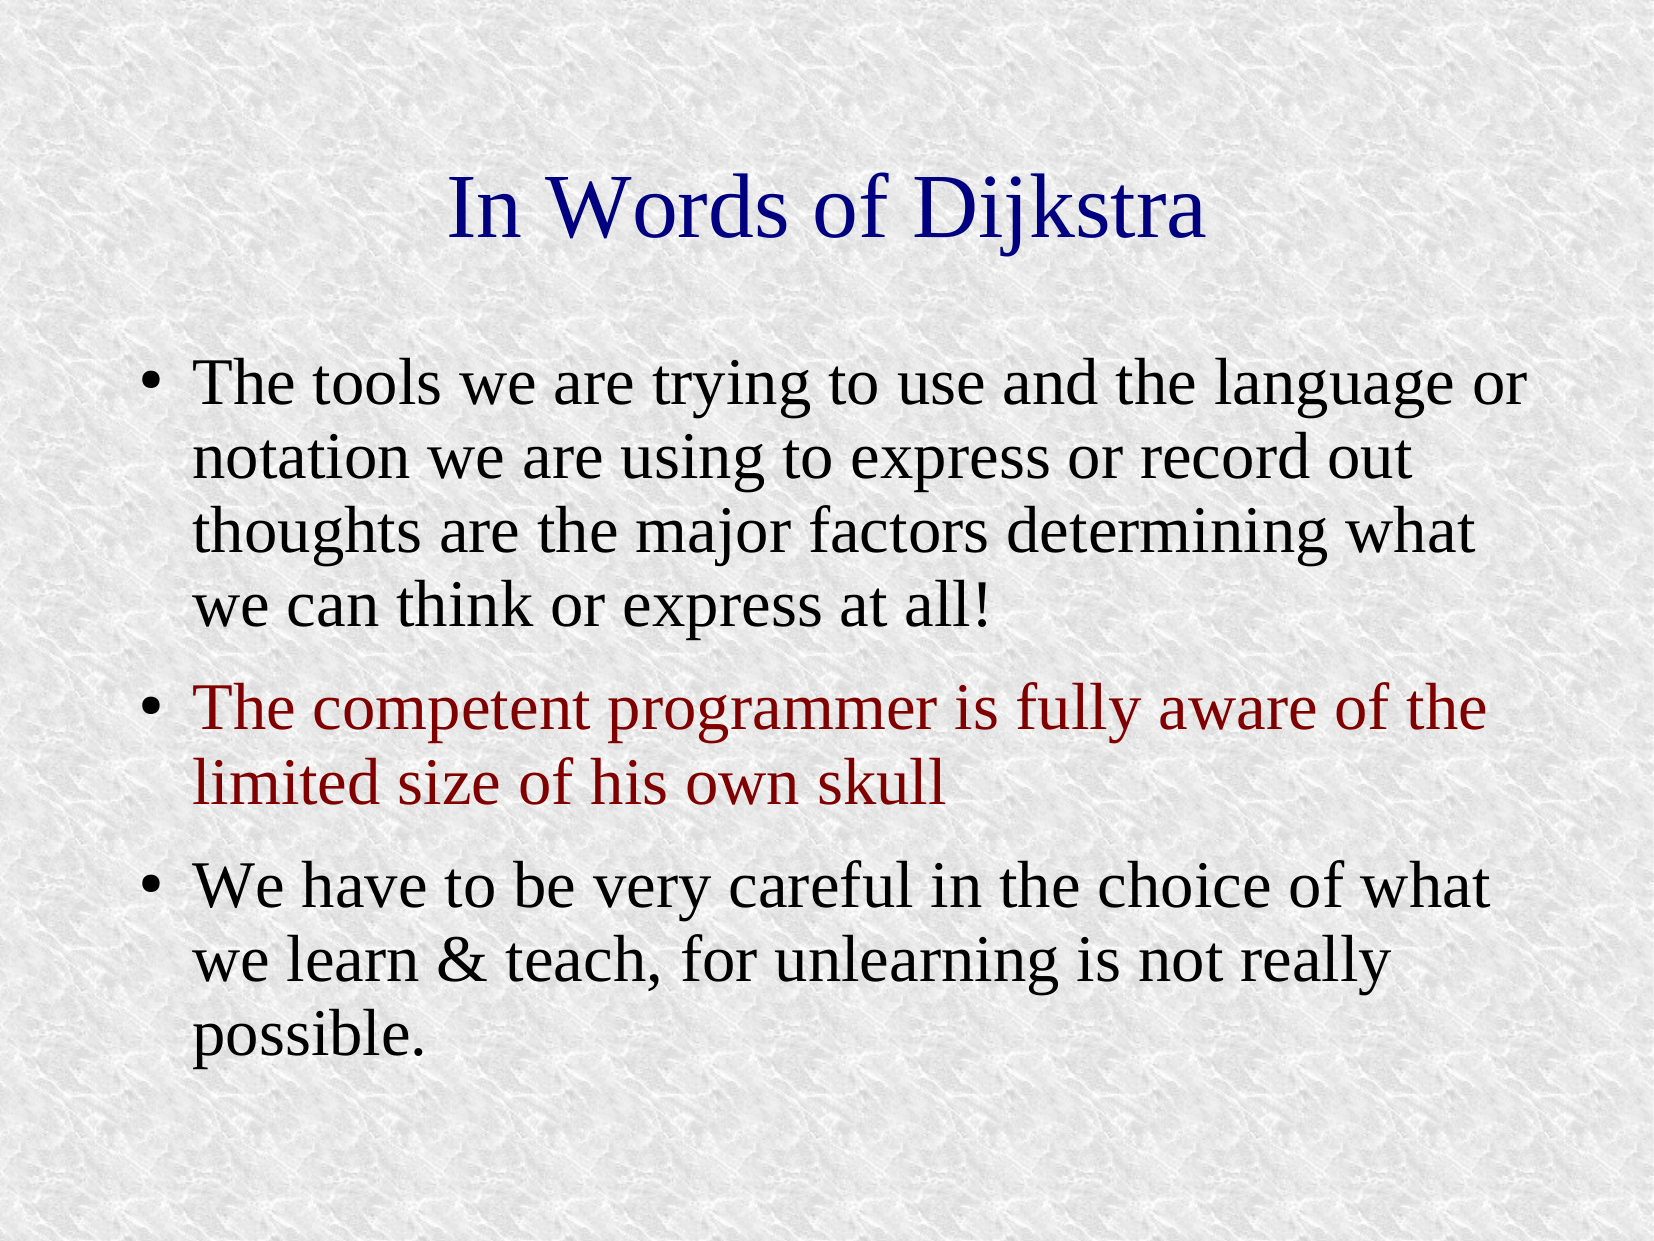

# In Words of Dijkstra
The tools we are trying to use and the language or notation we are using to express or record out thoughts are the major factors determining what we can think or express at all!
The competent programmer is fully aware of the limited size of his own skull
We have to be very careful in the choice of what we learn & teach, for unlearning is not really possible.